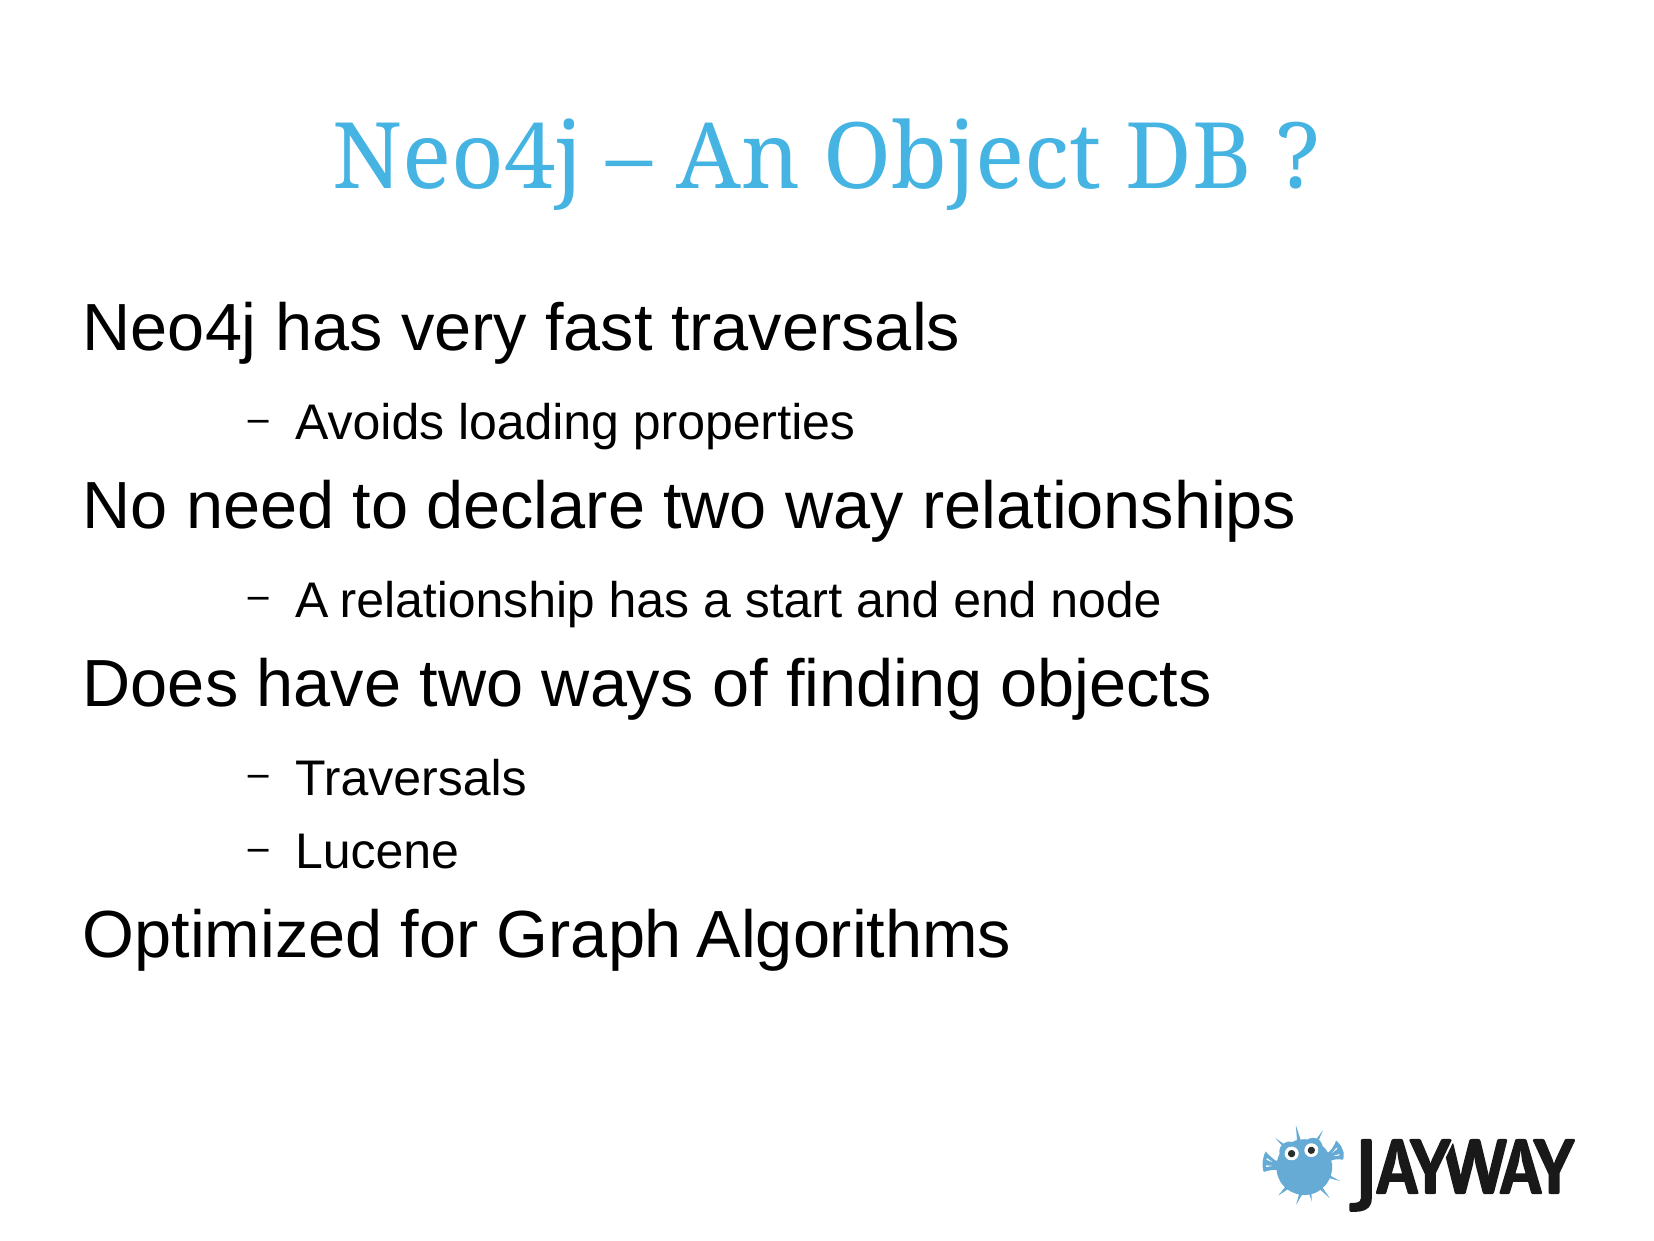

# Neo4j – An Object DB ?
Neo4j has very fast traversals
Avoids loading properties
No need to declare two way relationships
A relationship has a start and end node
Does have two ways of finding objects
Traversals
Lucene
Optimized for Graph Algorithms